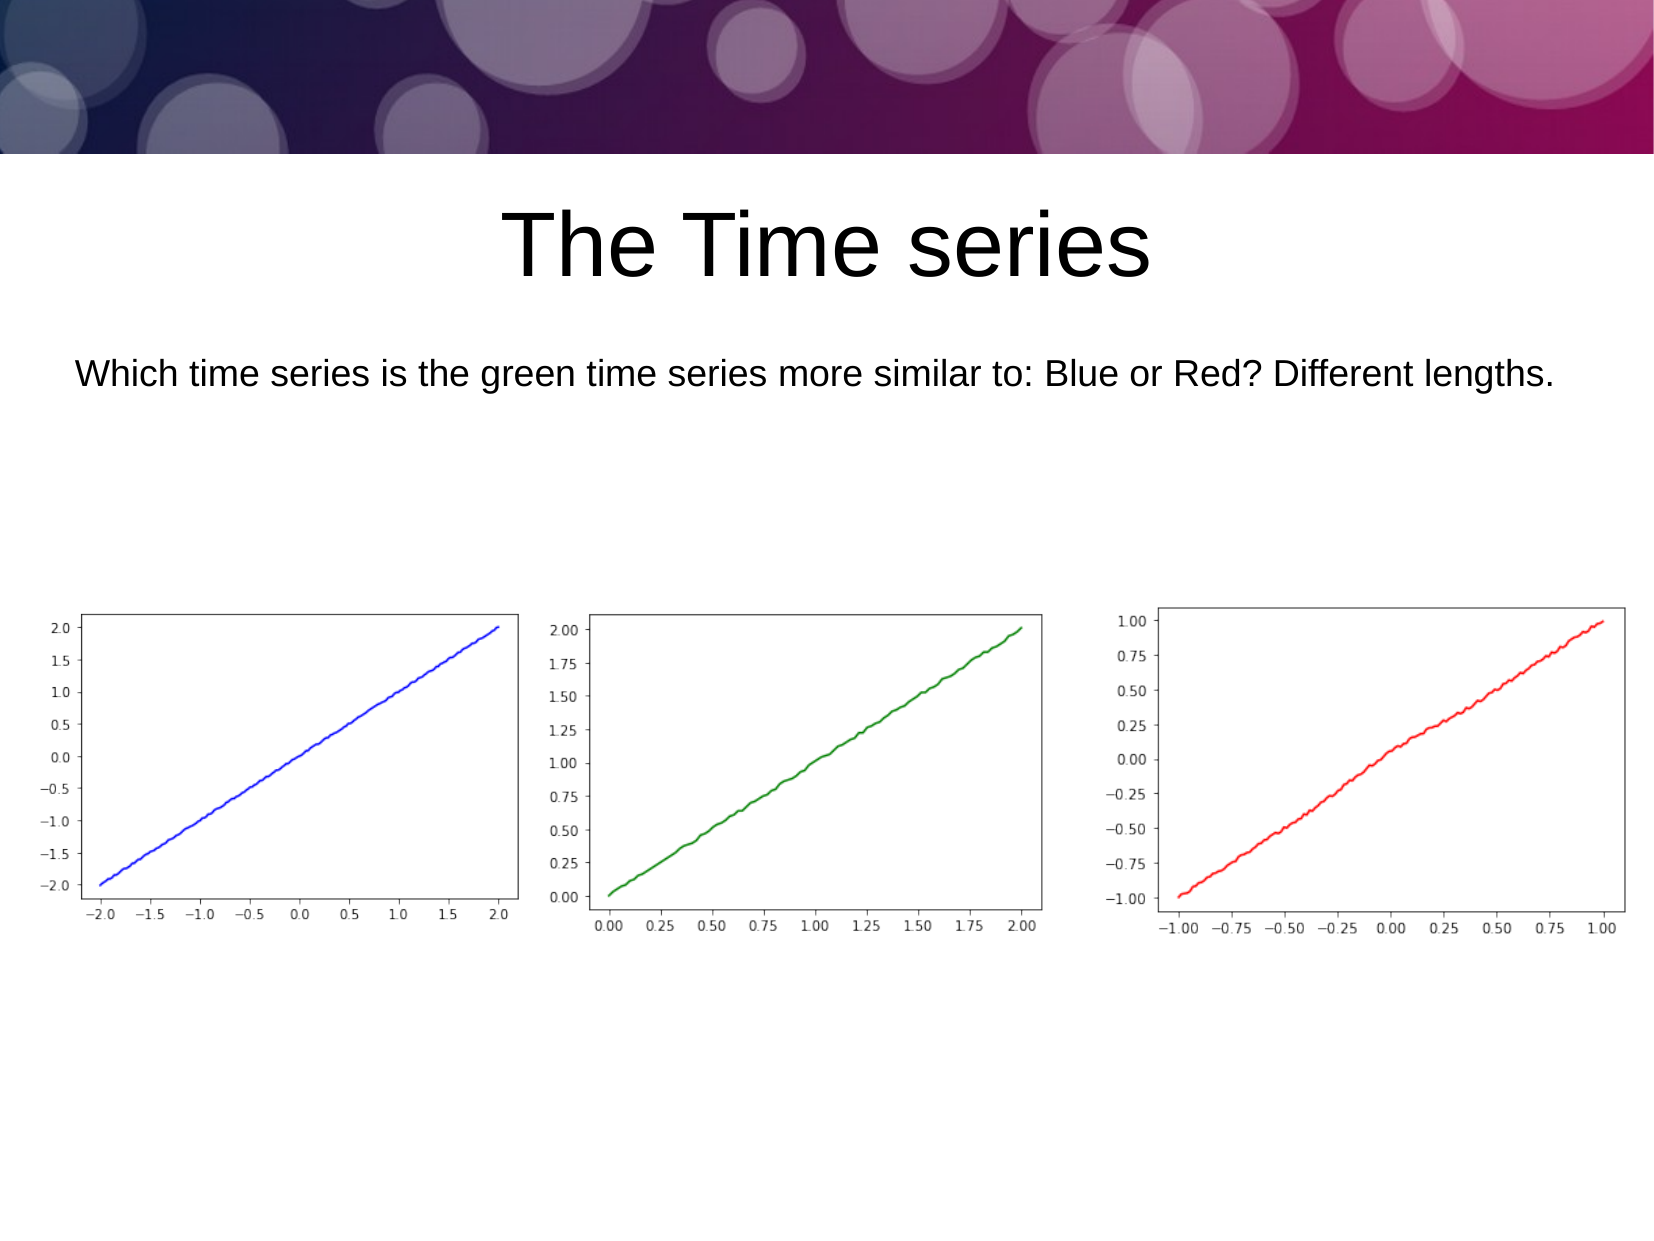

# The Time series
Which time series is the green time series more similar to: Blue or Red? Different lengths.